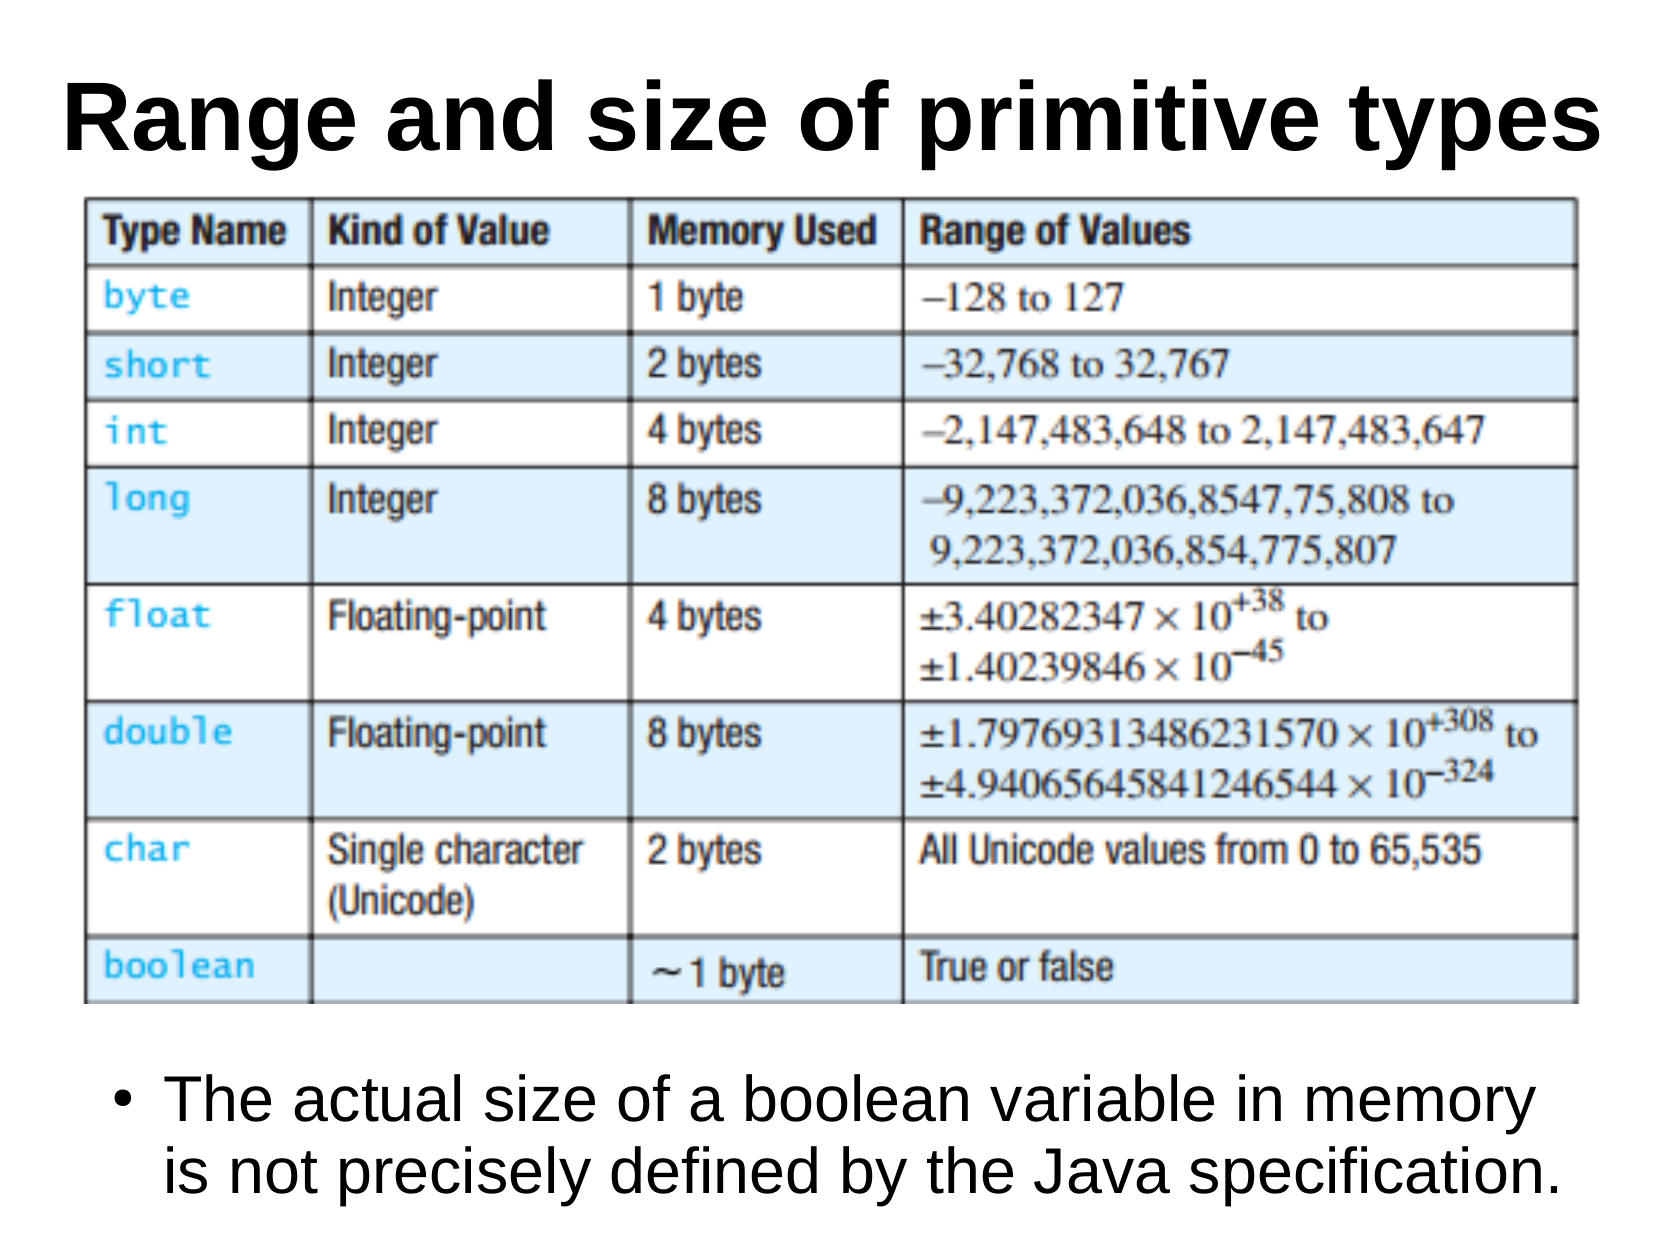

# Range and size of primitive types
The actual size of a boolean variable in memory is not precisely defined by the Java specification.